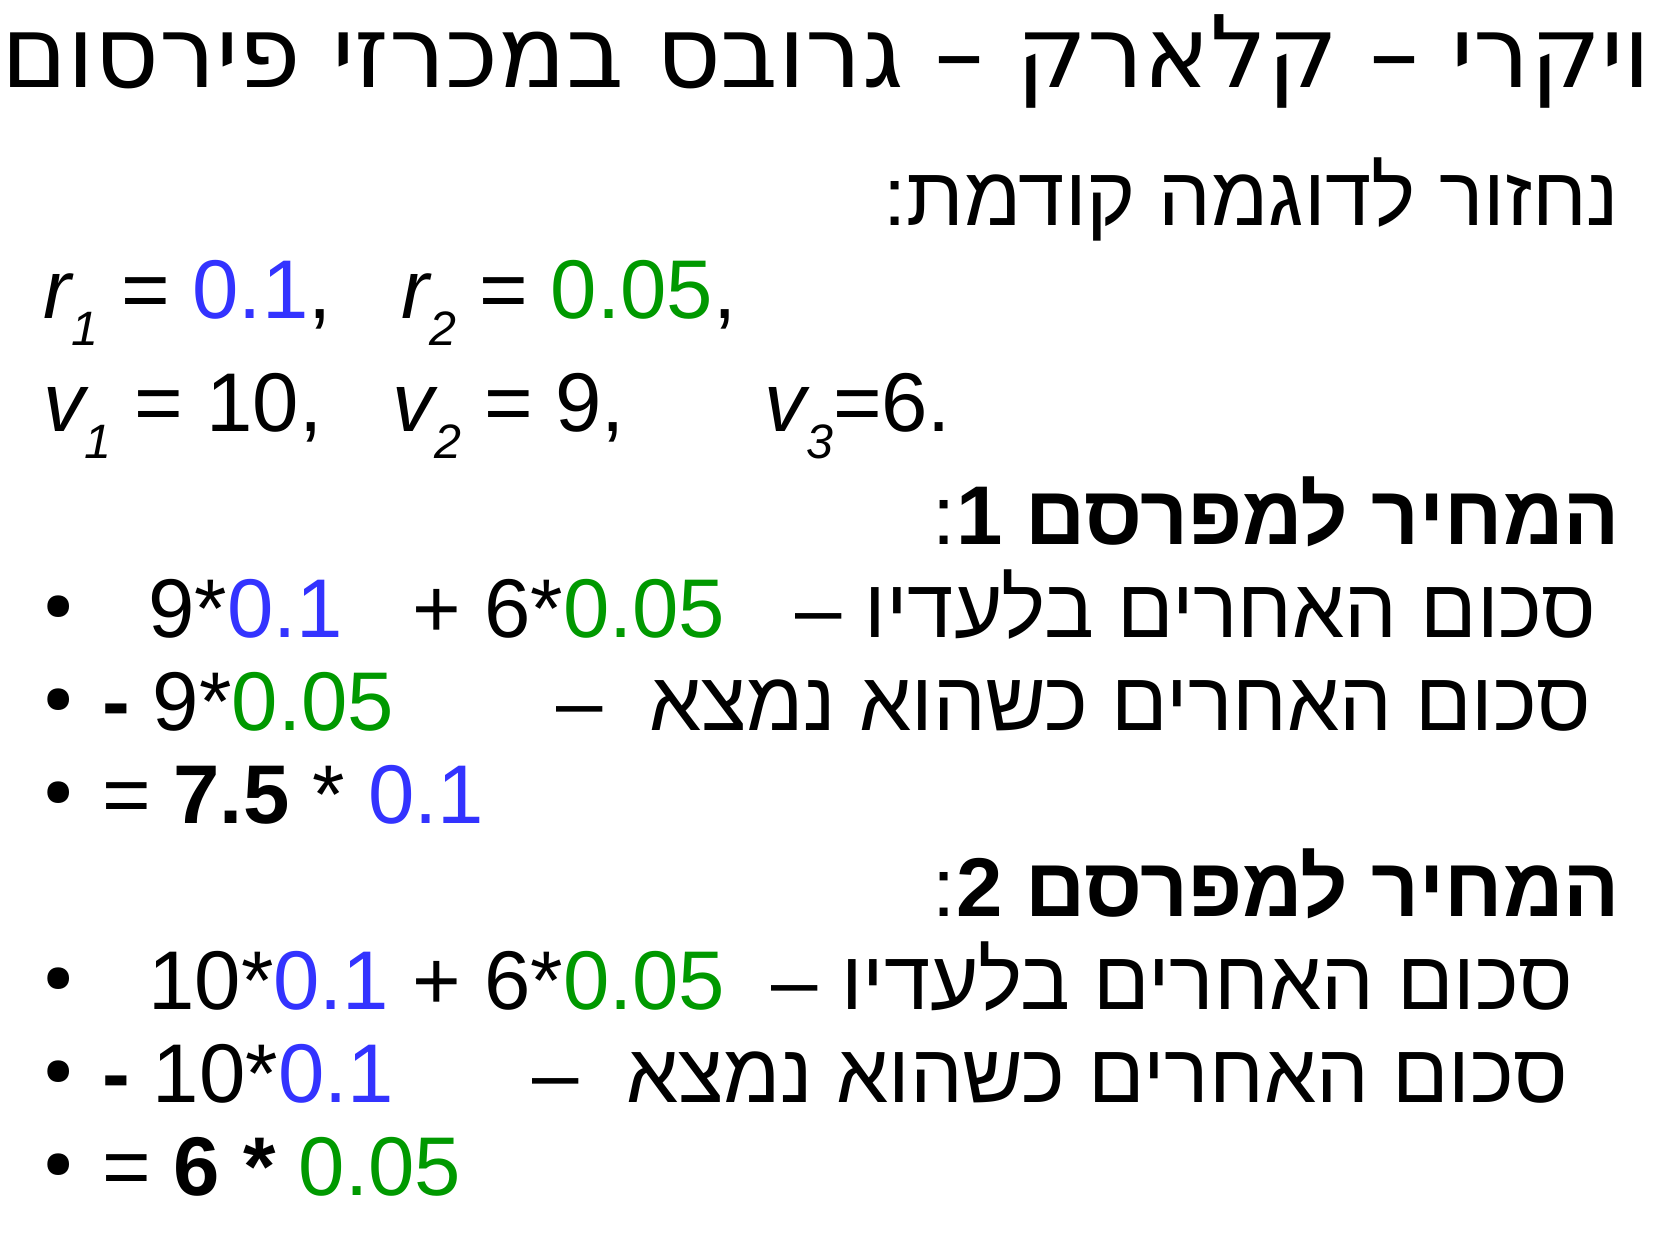

# ויקרי – קלארק – גרובס במכרזי פירסום
נחזור לדוגמה קודמת:
r1 = 0.1, r2 = 0.05,
v1 = 10, v2 = 9, v3=6.
המחיר למפרסם 1:
 9*0.1 + 6*0.05 – סכום האחרים בלעדיו
 - 9*0.05 – סכום האחרים כשהוא נמצא
 = 7.5 * 0.1
המחיר למפרסם 2:
 10*0.1 + 6*0.05 – סכום האחרים בלעדיו
 - 10*0.1 – סכום האחרים כשהוא נמצא
 = 6 * 0.05